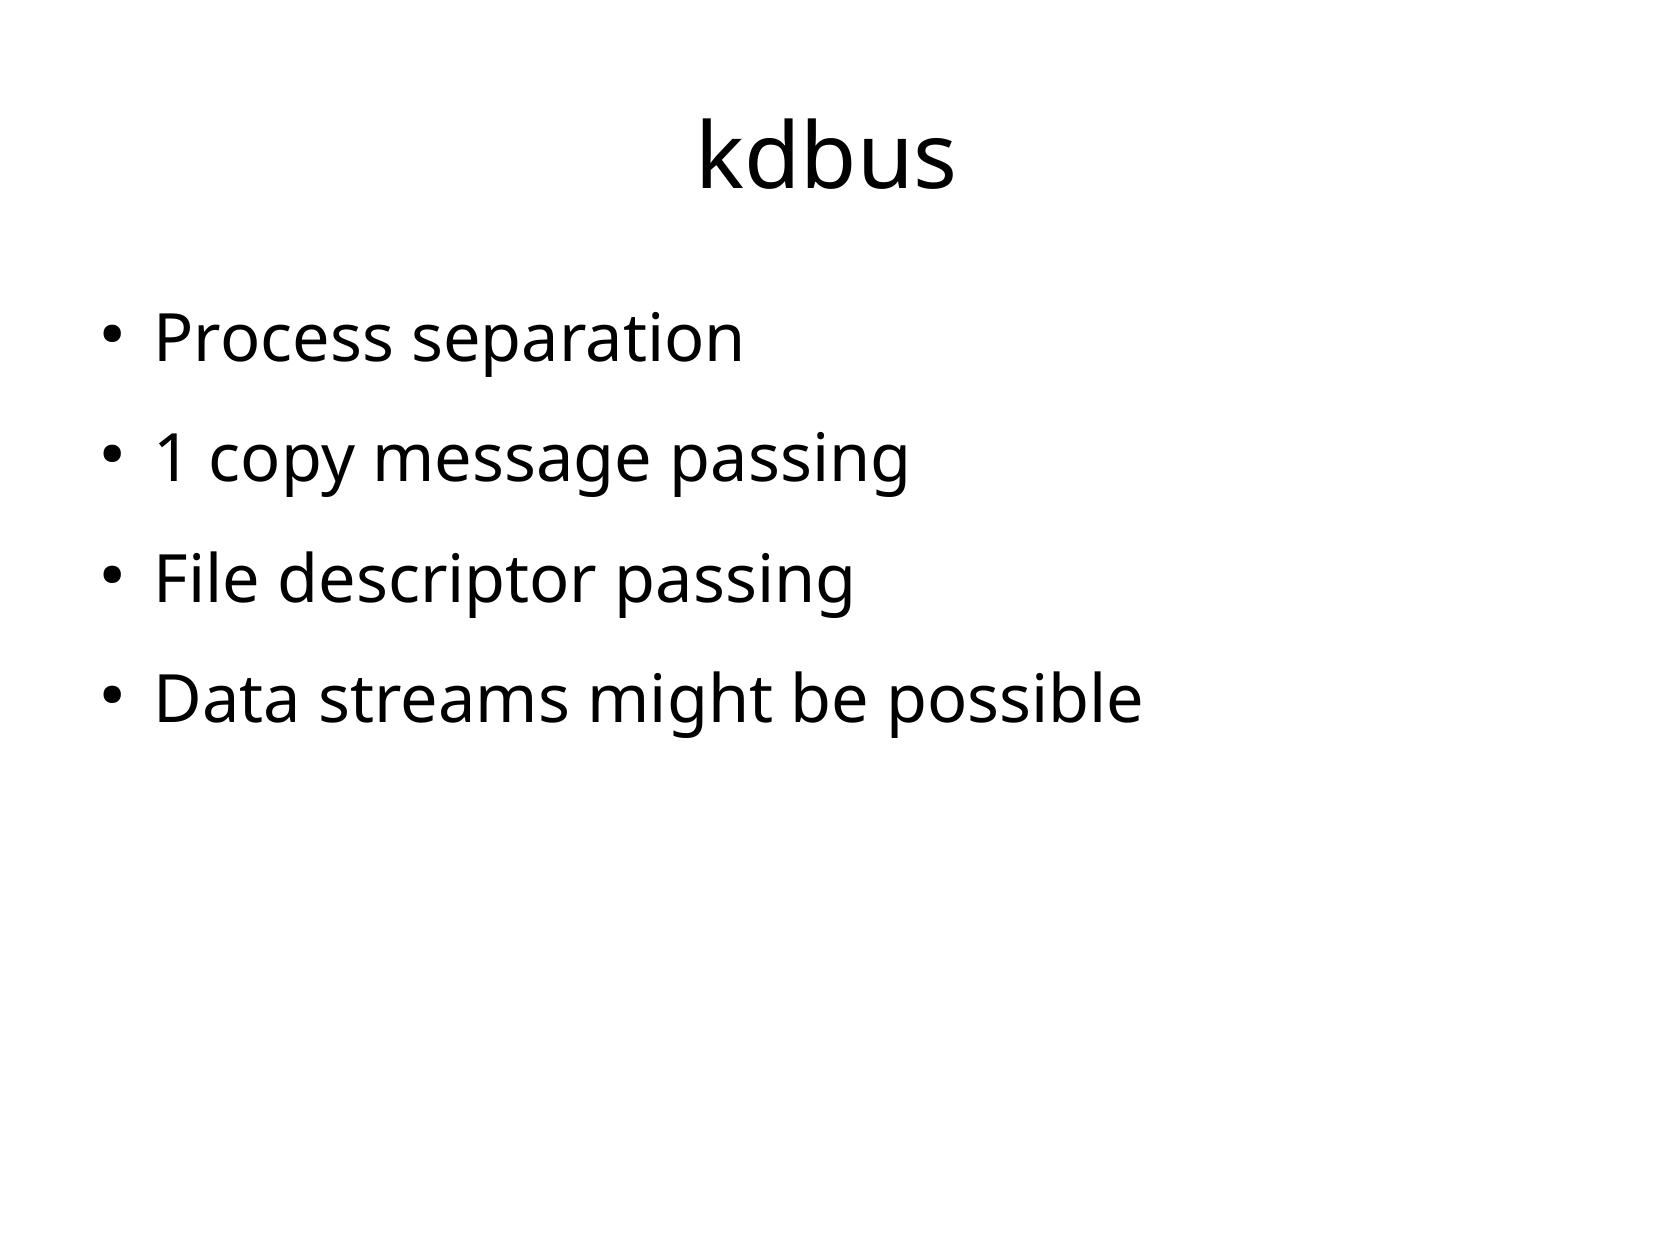

# kdbus
Process separation
1 copy message passing
File descriptor passing
Data streams might be possible